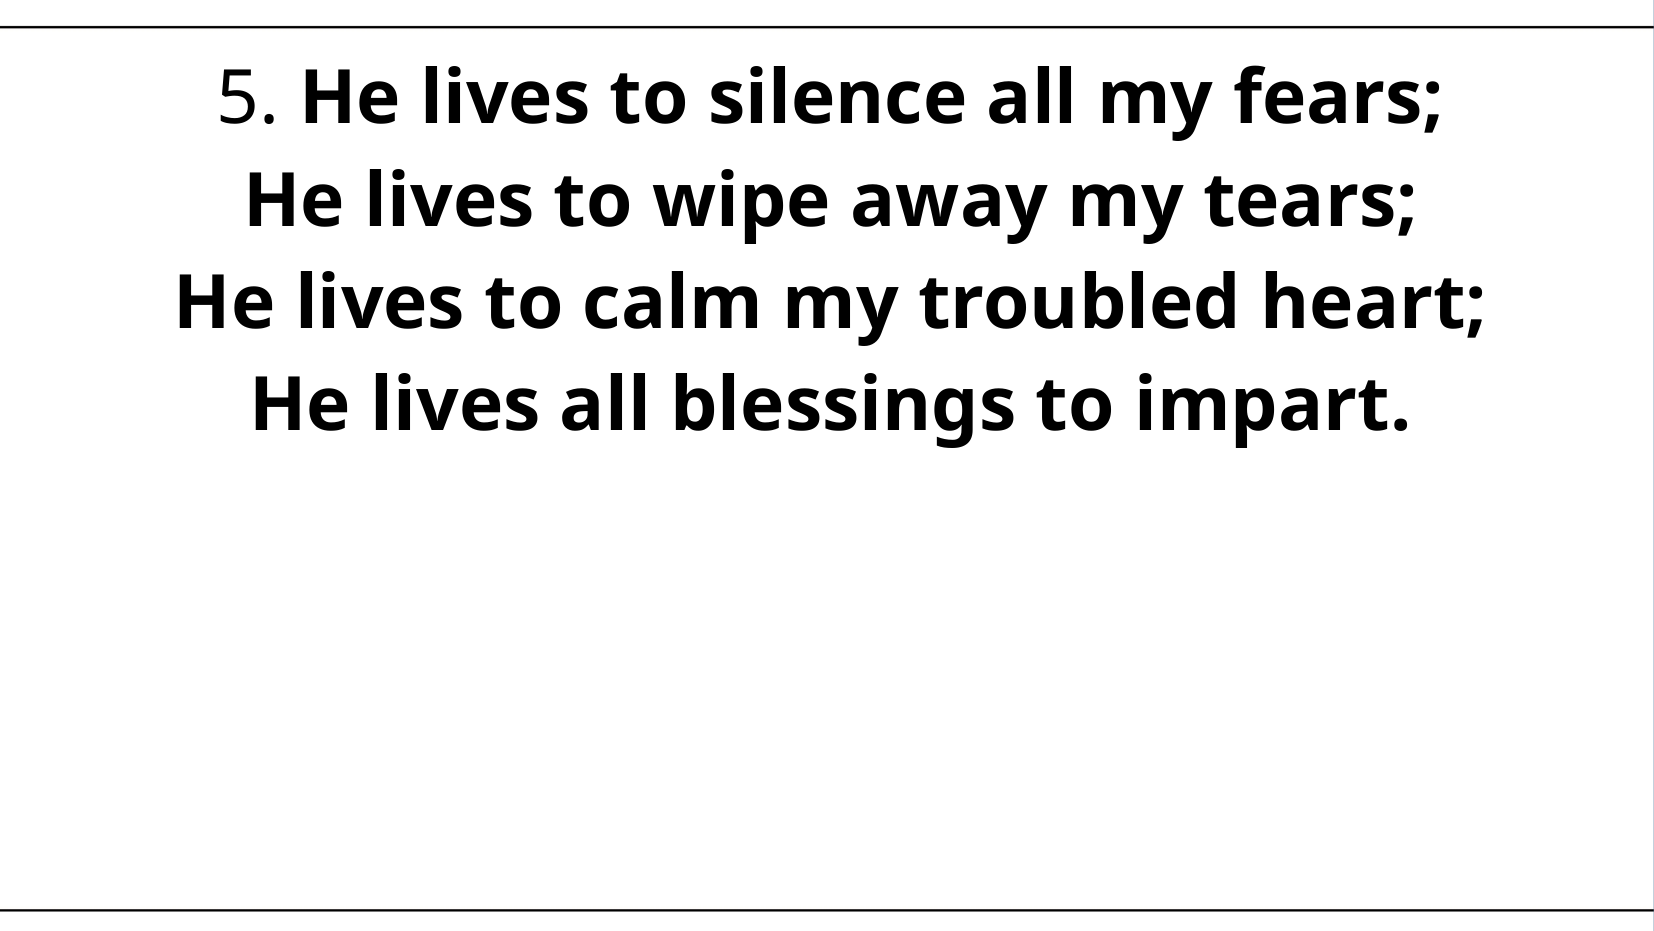

5. He lives to silence all my fears;
He lives to wipe away my tears;
He lives to calm my troubled heart;
He lives all blessings to impart.